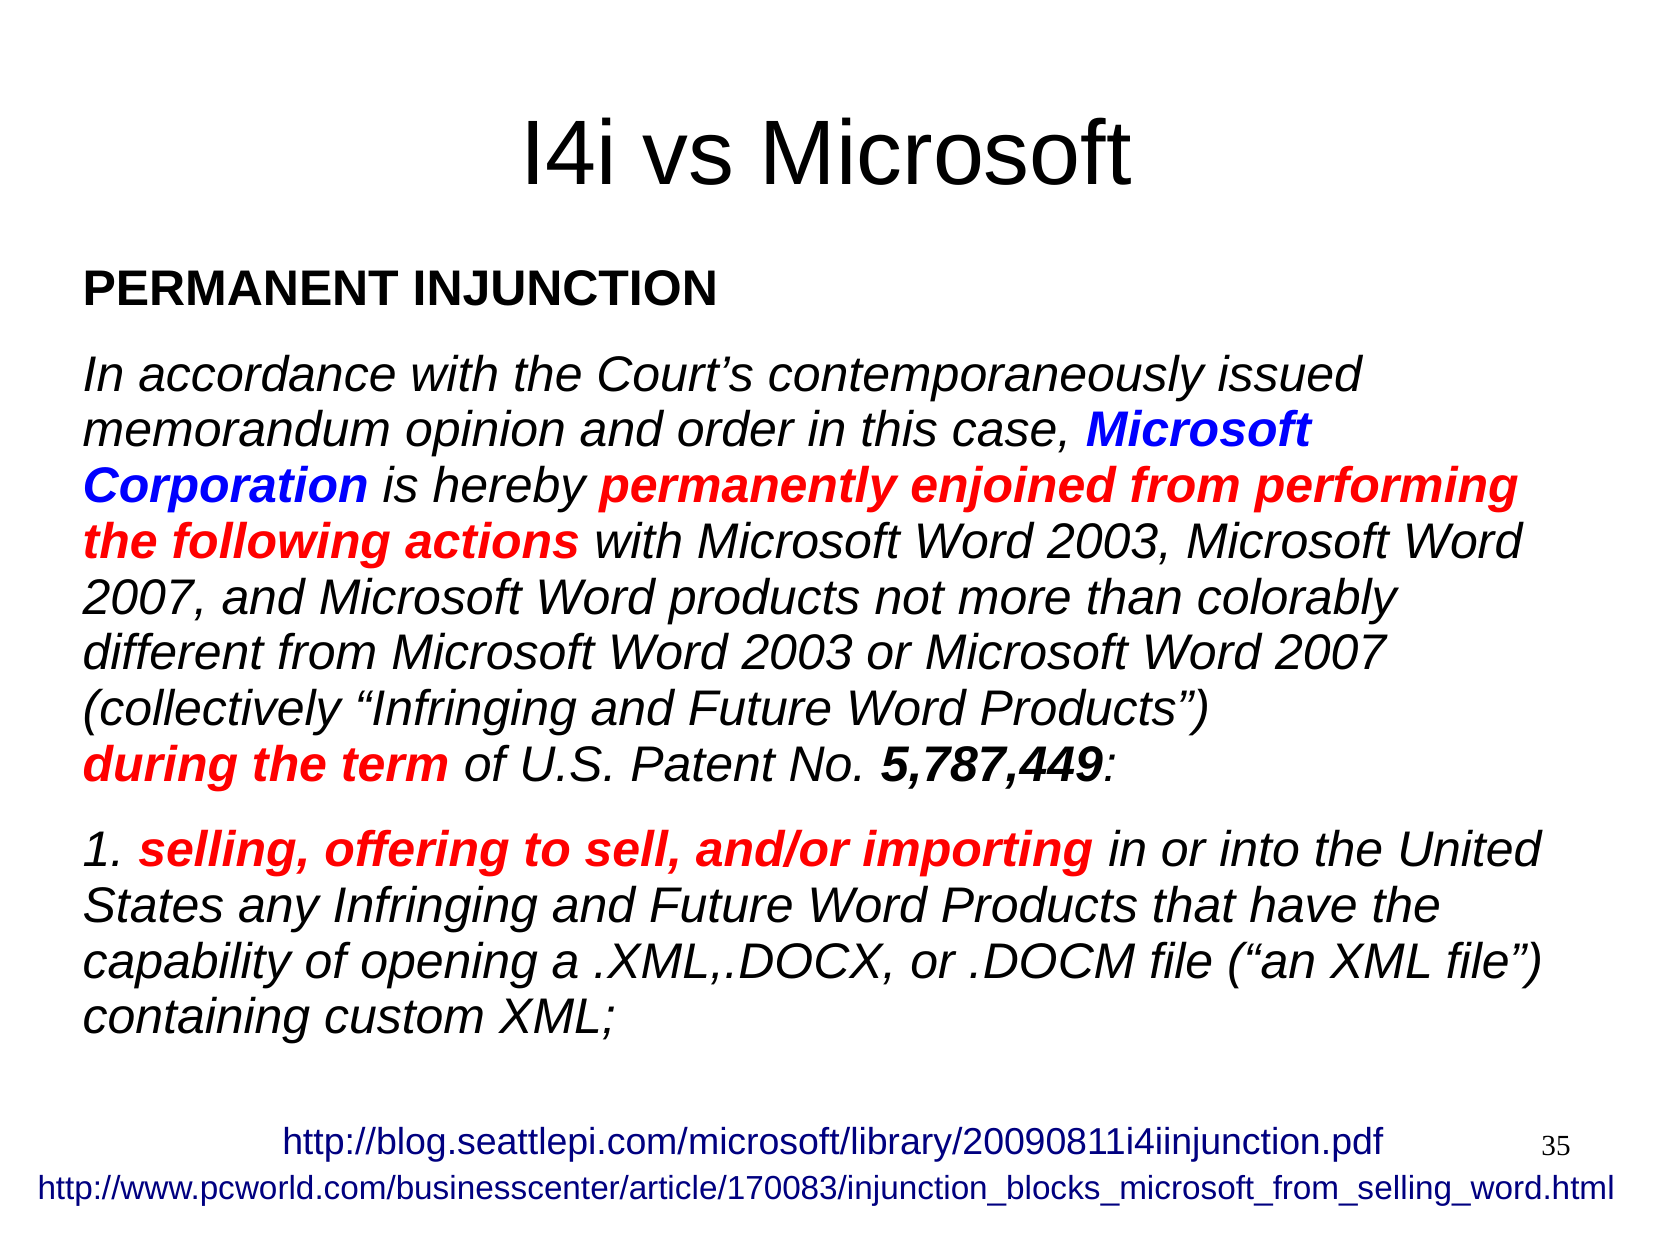

# I4i vs Microsoft
PERMANENT INJUNCTION
In accordance with the Court’s contemporaneously issued memorandum opinion and order in this case, Microsoft Corporation is hereby permanently enjoined from performing the following actions with Microsoft Word 2003, Microsoft Word 2007, and Microsoft Word products not more than colorably different from Microsoft Word 2003 or Microsoft Word 2007 (collectively “Infringing and Future Word Products”)
during the term of U.S. Patent No. 5,787,449:
1. selling, offering to sell, and/or importing in or into the United States any Infringing and Future Word Products that have the capability of opening a .XML,.DOCX, or .DOCM file (“an XML file”) containing custom XML;
http://blog.seattlepi.com/microsoft/library/20090811i4iinjunction.pdf
35
http://www.pcworld.com/businesscenter/article/170083/injunction_blocks_microsoft_from_selling_word.html